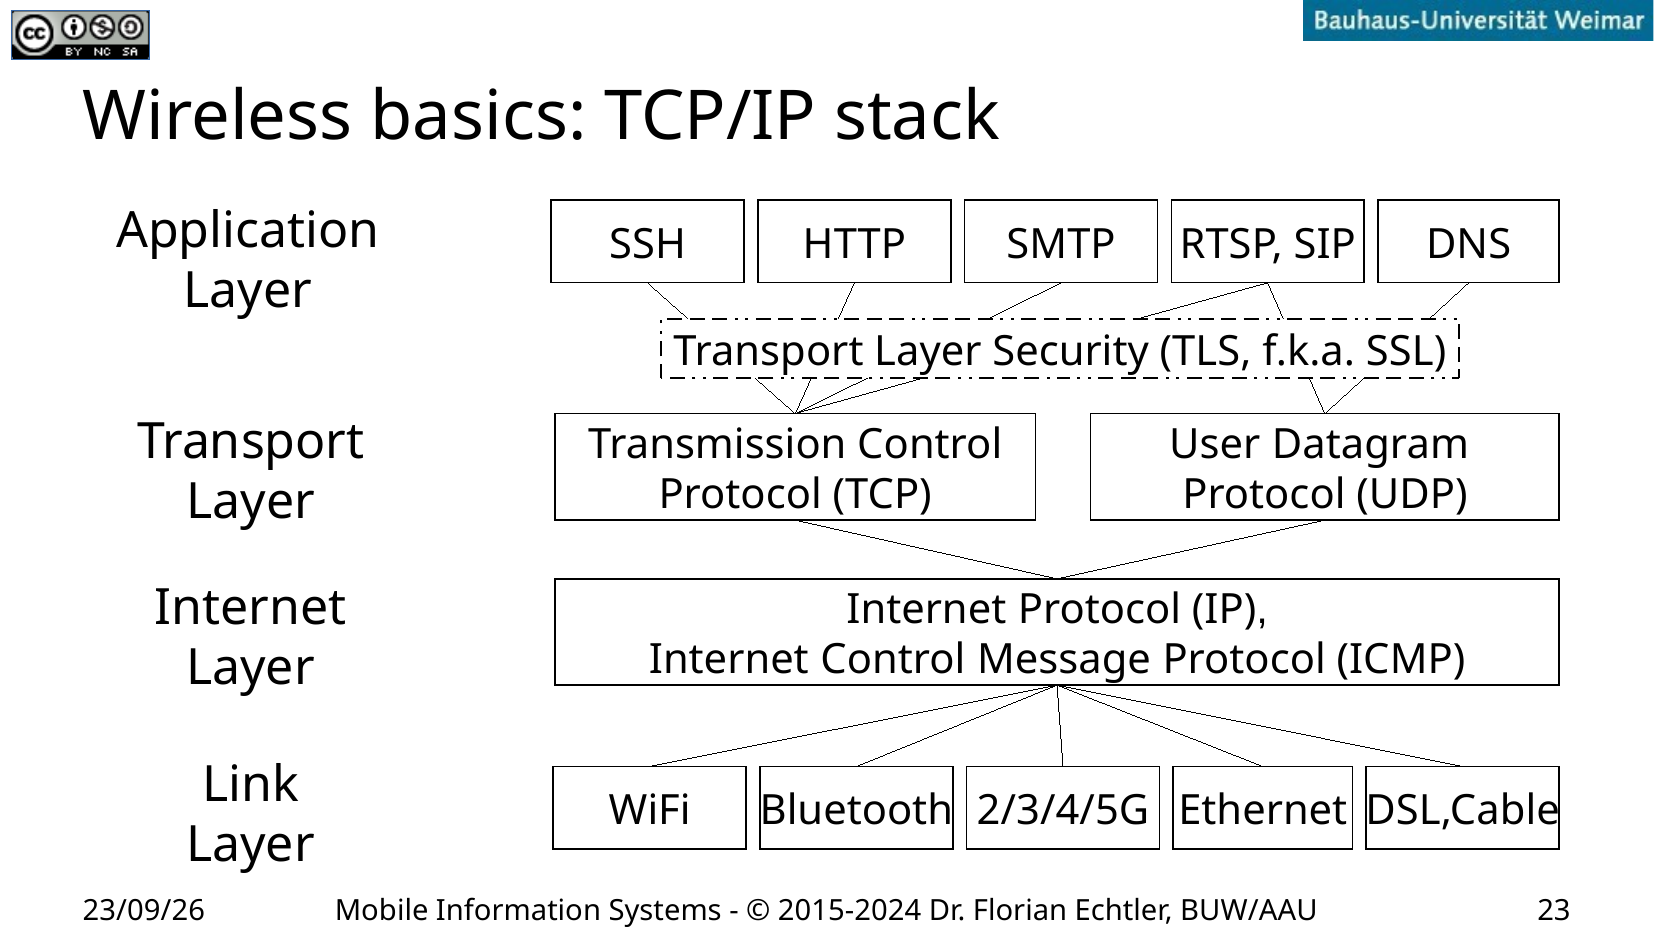

# Wireless basics: TCP/IP stack
Application
Layer
SSH
HTTP
SMTP
RTSP, SIP
DNS
Transport Layer Security (TLS, f.k.a. SSL)
Transport
Layer
Transmission Control
Protocol (TCP)
User Datagram
Protocol (UDP)
Internet
Layer
Internet Protocol (IP),
Internet Control Message Protocol (ICMP)
Link
Layer
WiFi
Bluetooth
2/3/4/5G
Ethernet
DSL,Cable
Mobile Information Systems - © 2015-2024 Dr. Florian Echtler, BUW/AAU
23